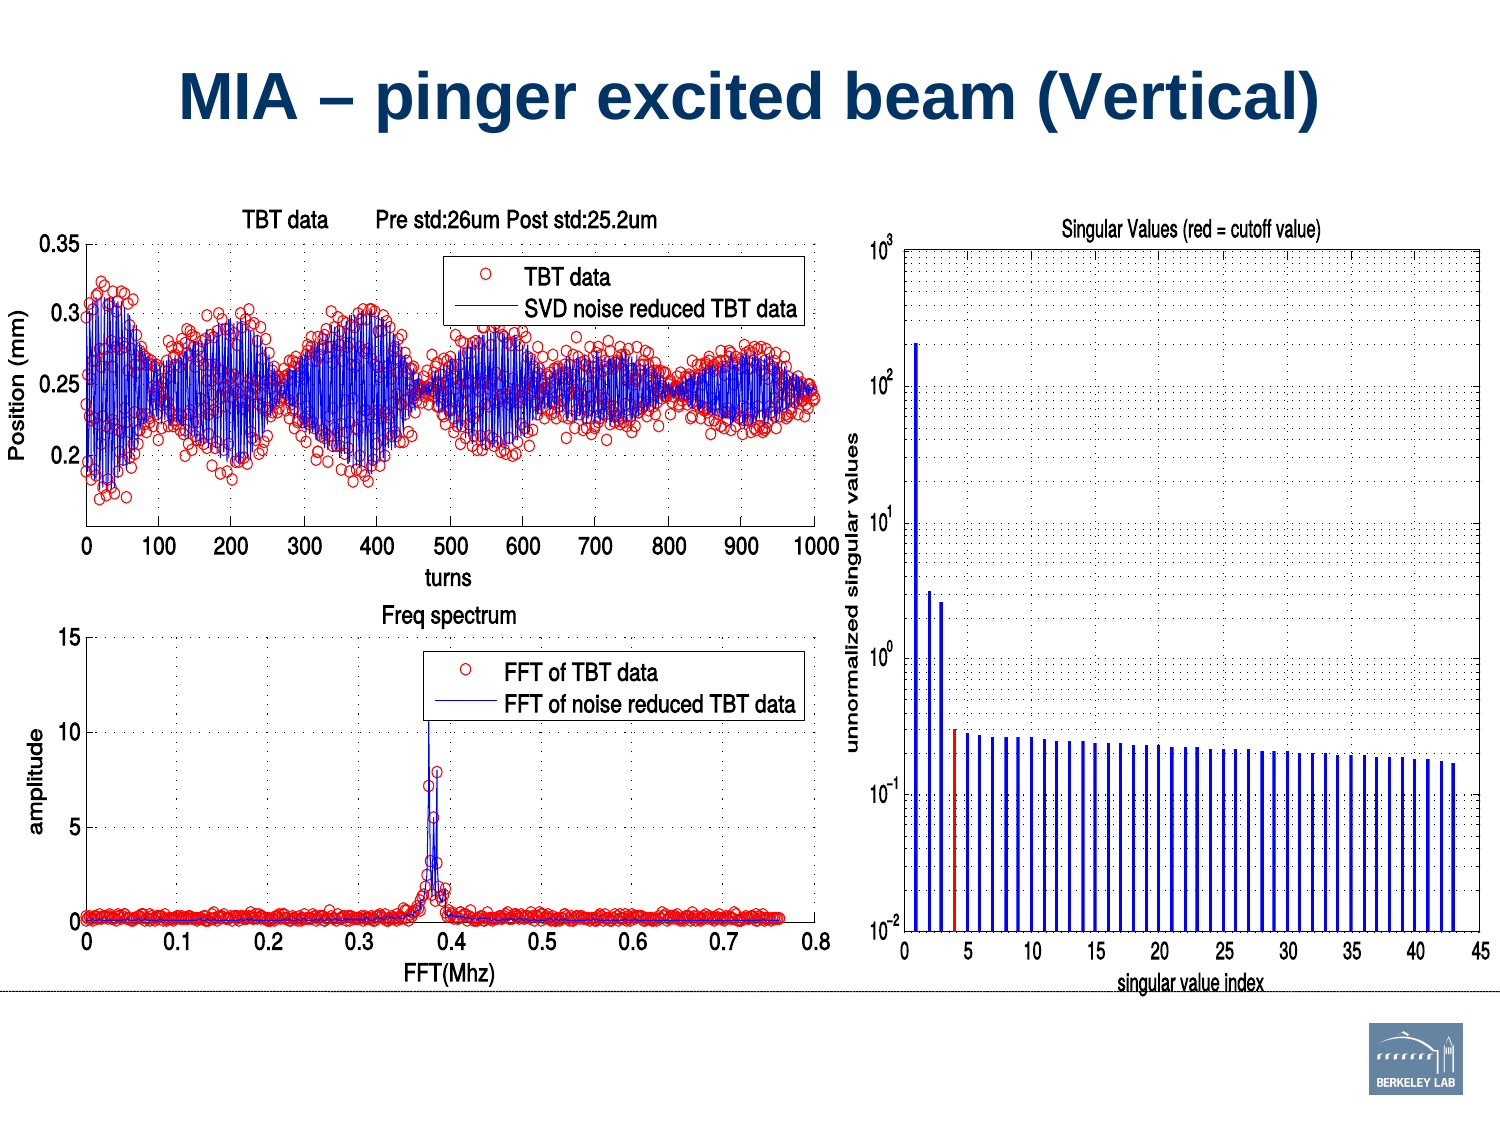

# MIA – pinger excited beam (Vertical)